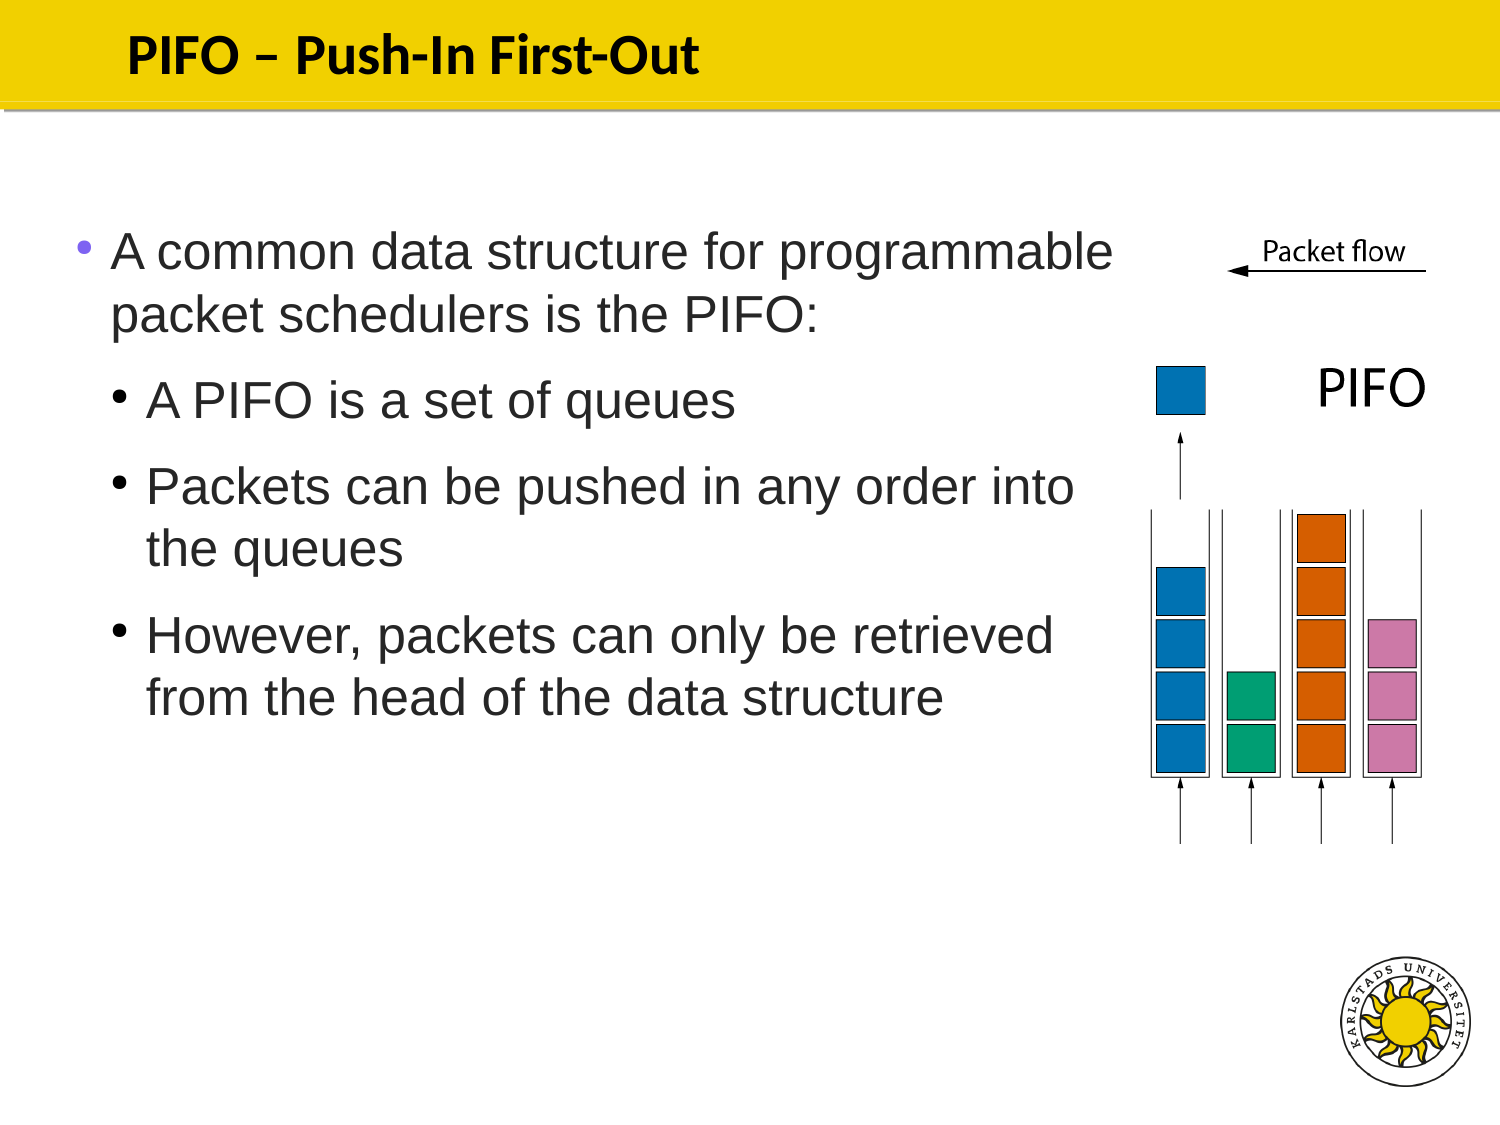

# PIFO – Push-In First-Out
A common data structure for programmable packet schedulers is the PIFO:
A PIFO is a set of queues
Packets can be pushed in any order into the queues
However, packets can only be retrieved from the head of the data structure